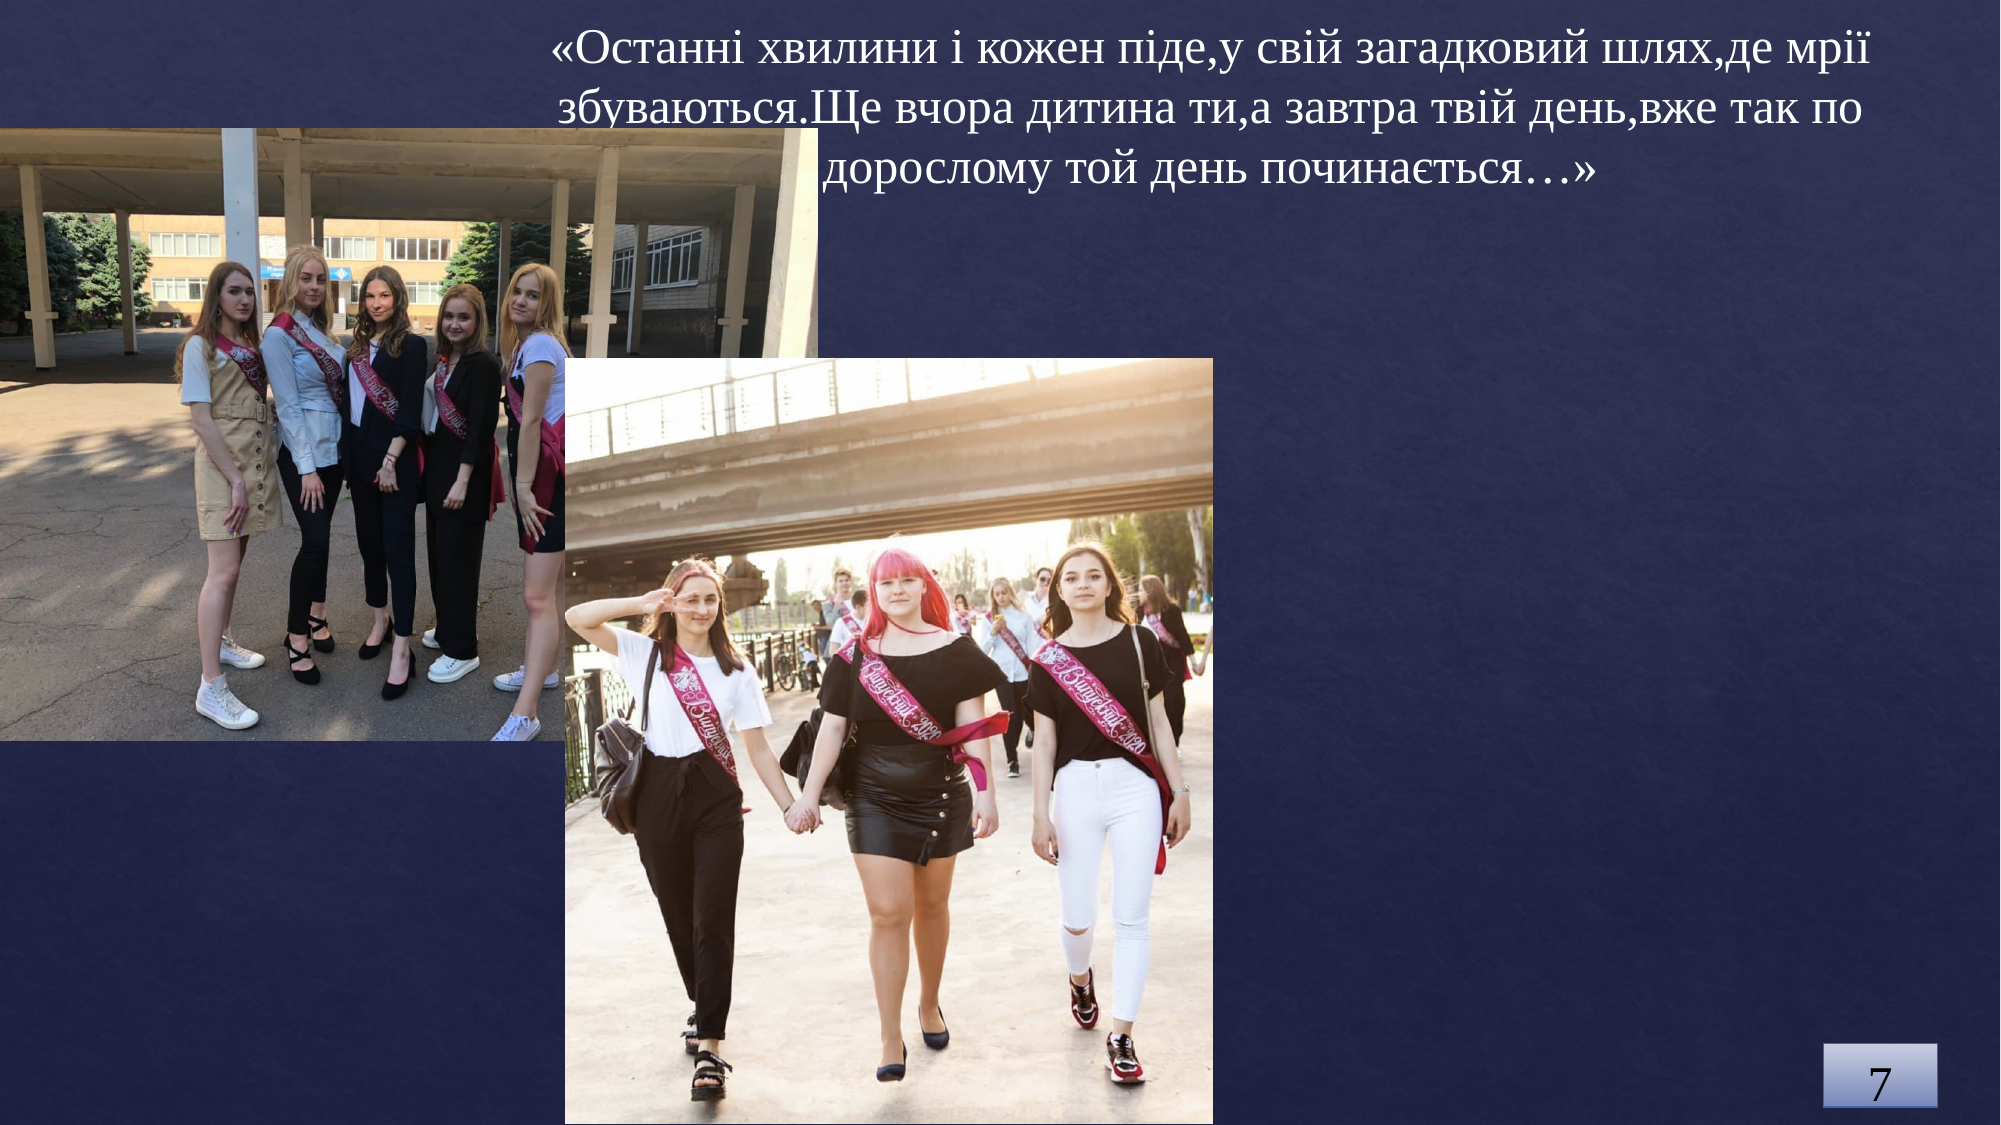

«Останні хвилини і кожен піде,у свій загадковий шлях,де мрії збуваються.Ще вчора дитина ти,а завтра твій день,вже так по дорослому той день починається…»
7